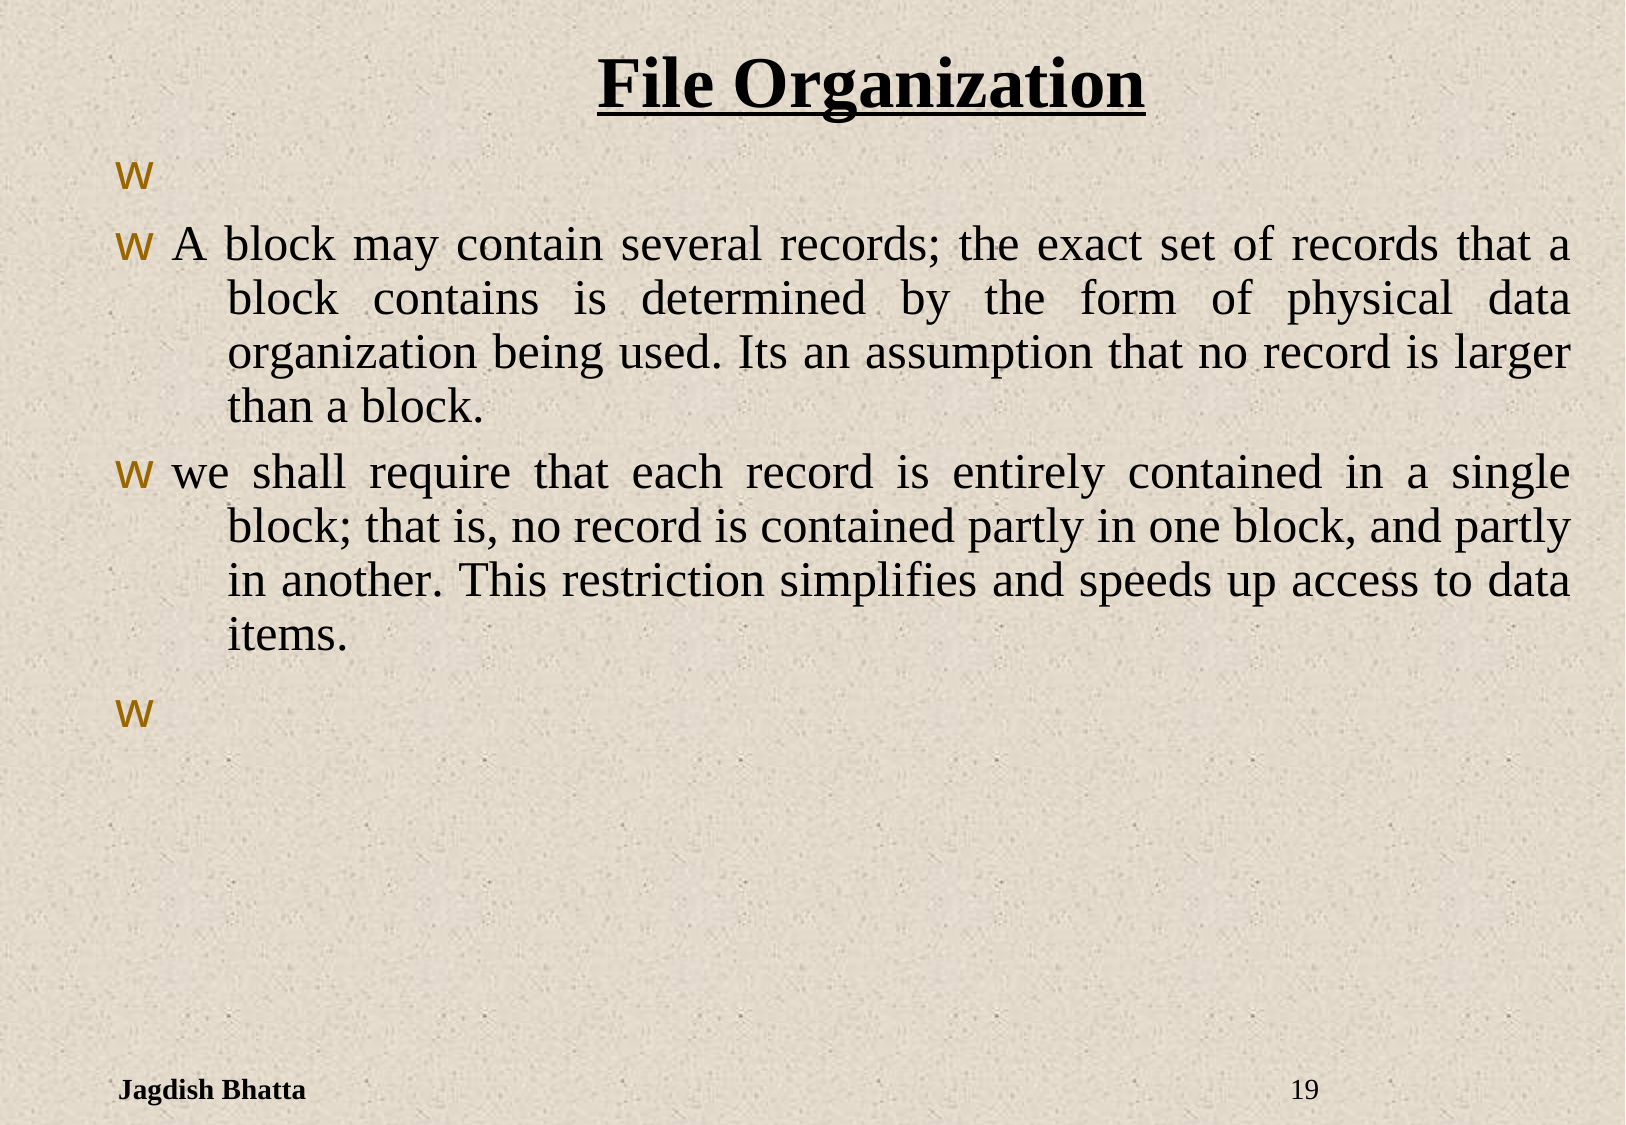

# File Organization
A block may contain several records; the exact set of records that a block contains is determined by the form of physical data organization being used. Its an assumption that no record is larger than a block.
we shall require that each record is entirely contained in a single block; that is, no record is contained partly in one block, and partly in another. This restriction simplifies and speeds up access to data items.
Jagdish Bhatta
18